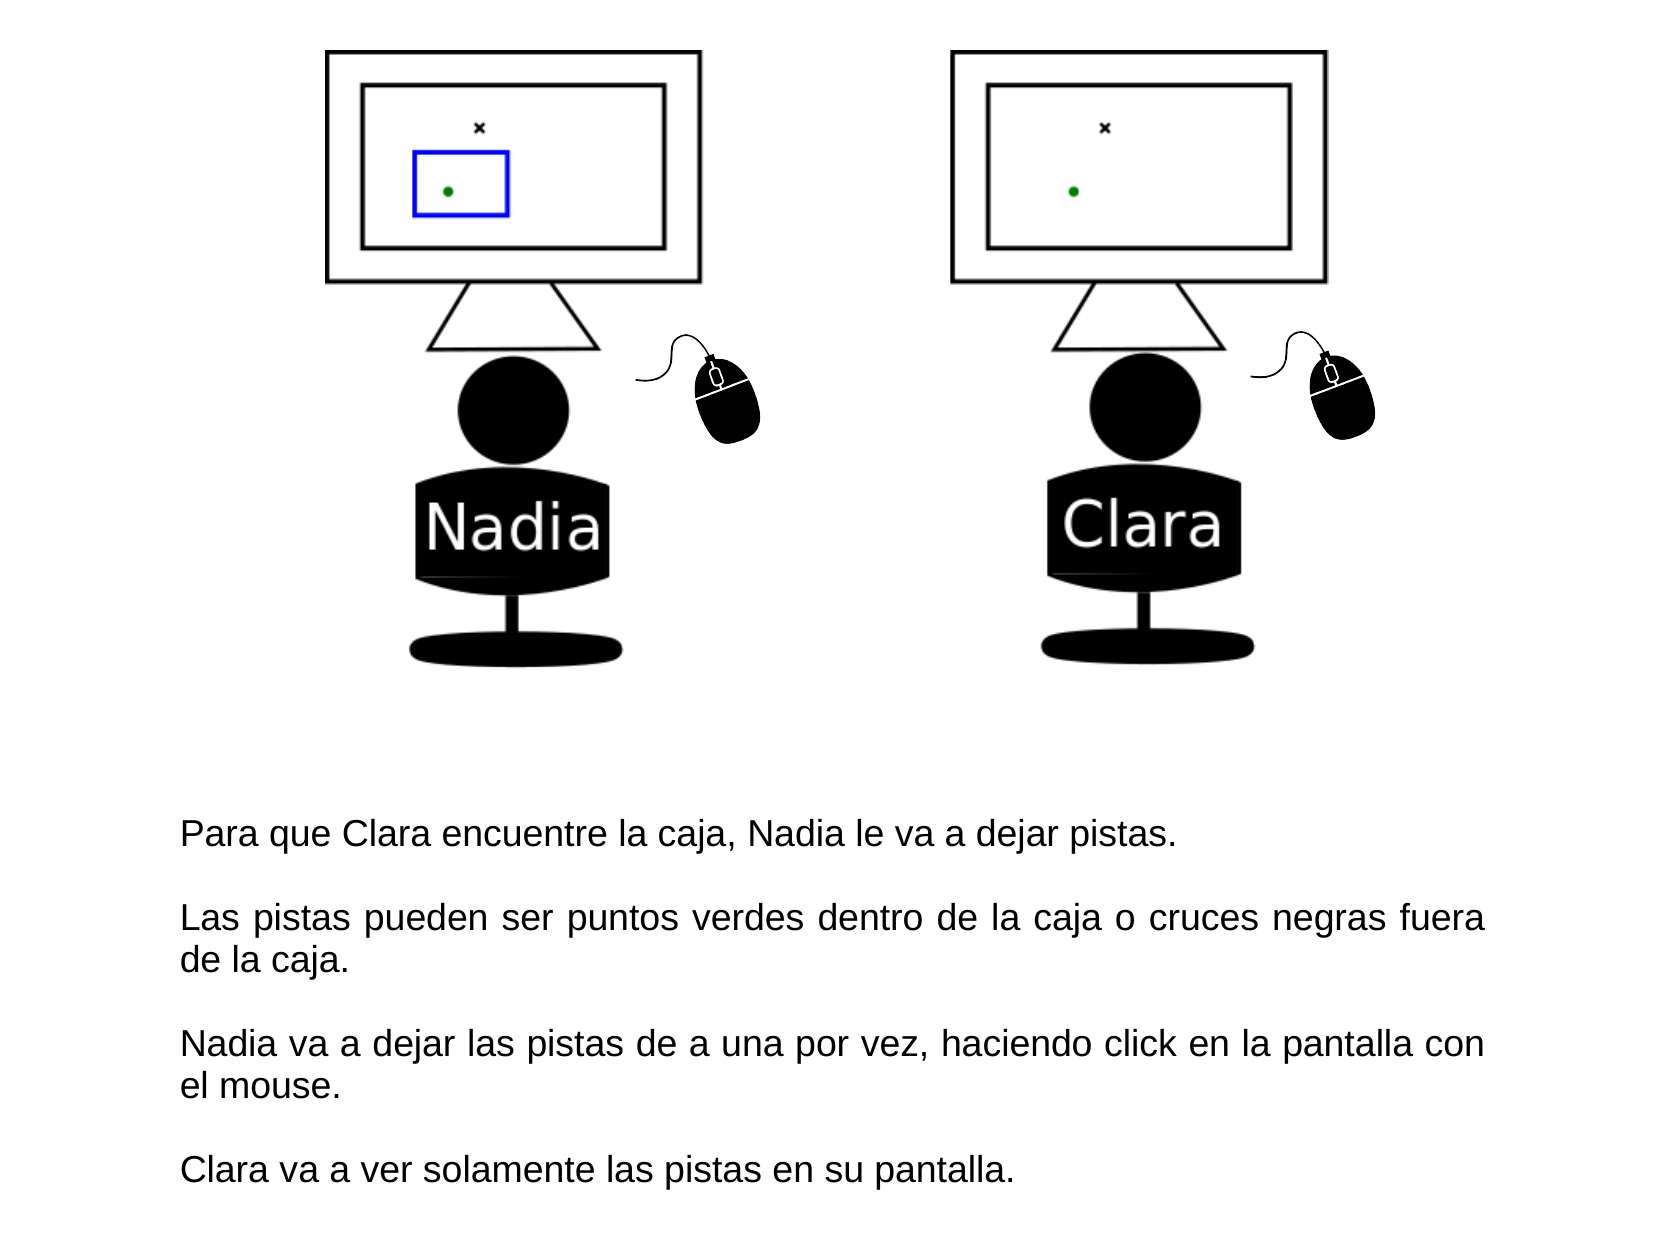

Para que Clara encuentre la caja, Nadia le va a dejar pistas.
Las pistas pueden ser puntos verdes dentro de la caja o cruces negras fuera de la caja.
Nadia va a dejar las pistas de a una por vez, haciendo click en la pantalla con el mouse.
Clara va a ver solamente las pistas en su pantalla.